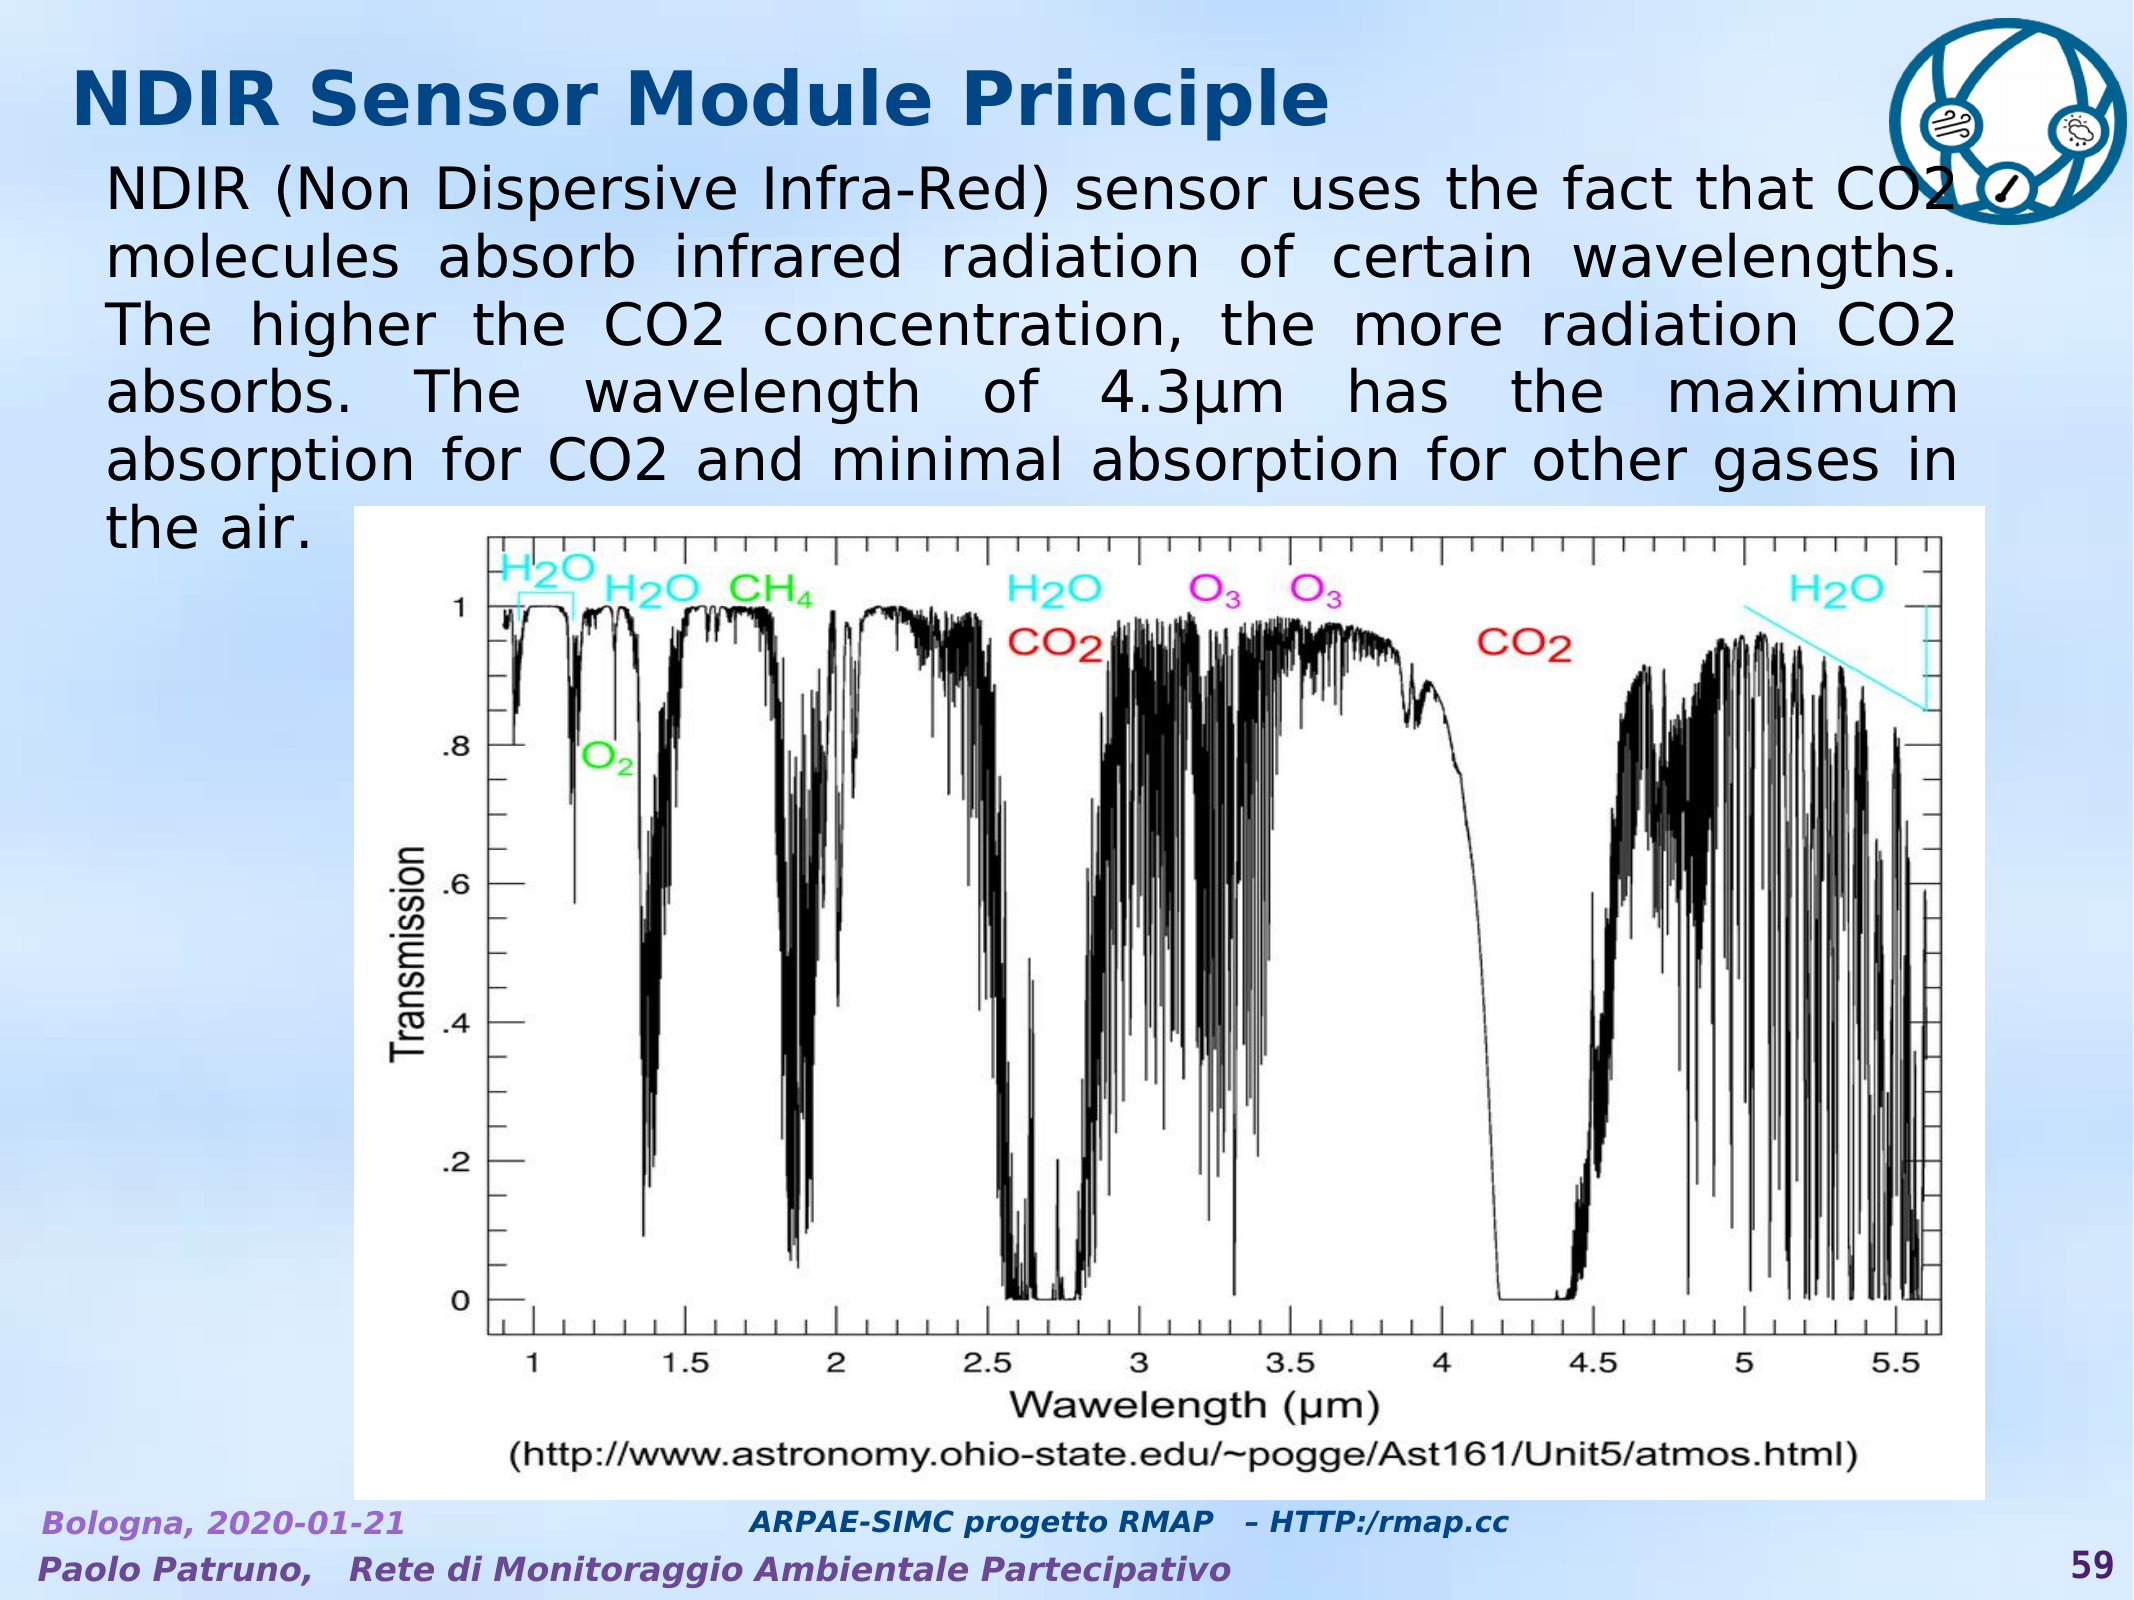

# NDIR Sensor Module Principle
NDIR (Non Dispersive Infra-Red) sensor uses the fact that CO2 molecules absorb infrared radiation of certain wavelengths. The higher the CO2 concentration, the more radiation CO2 absorbs. The wavelength of 4.3μm has the maximum absorption for CO2 and minimal absorption for other gases in the air.